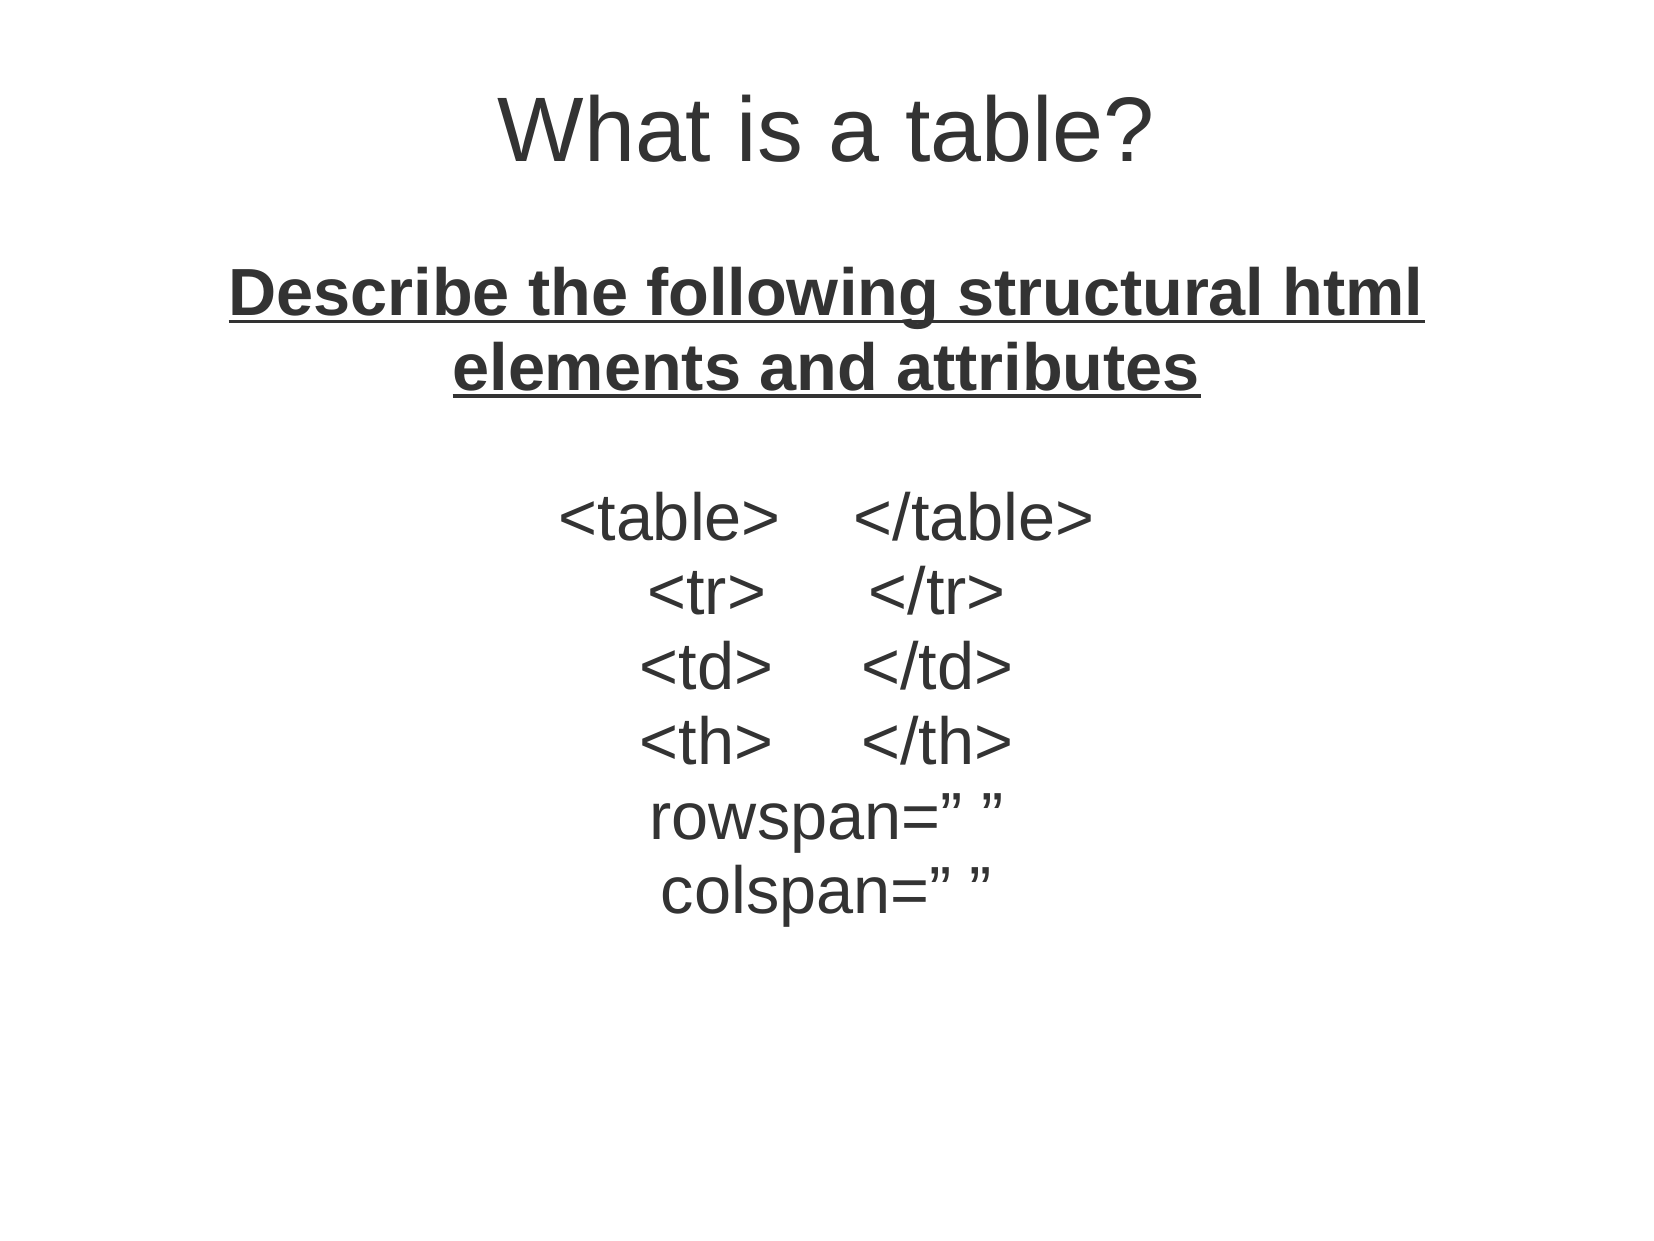

# What is a table?
Describe the following structural html elements and attributes
<table>	</table>
<tr>		</tr>
<td>		</td>
<th>		</th>
rowspan=” ”
colspan=” ”